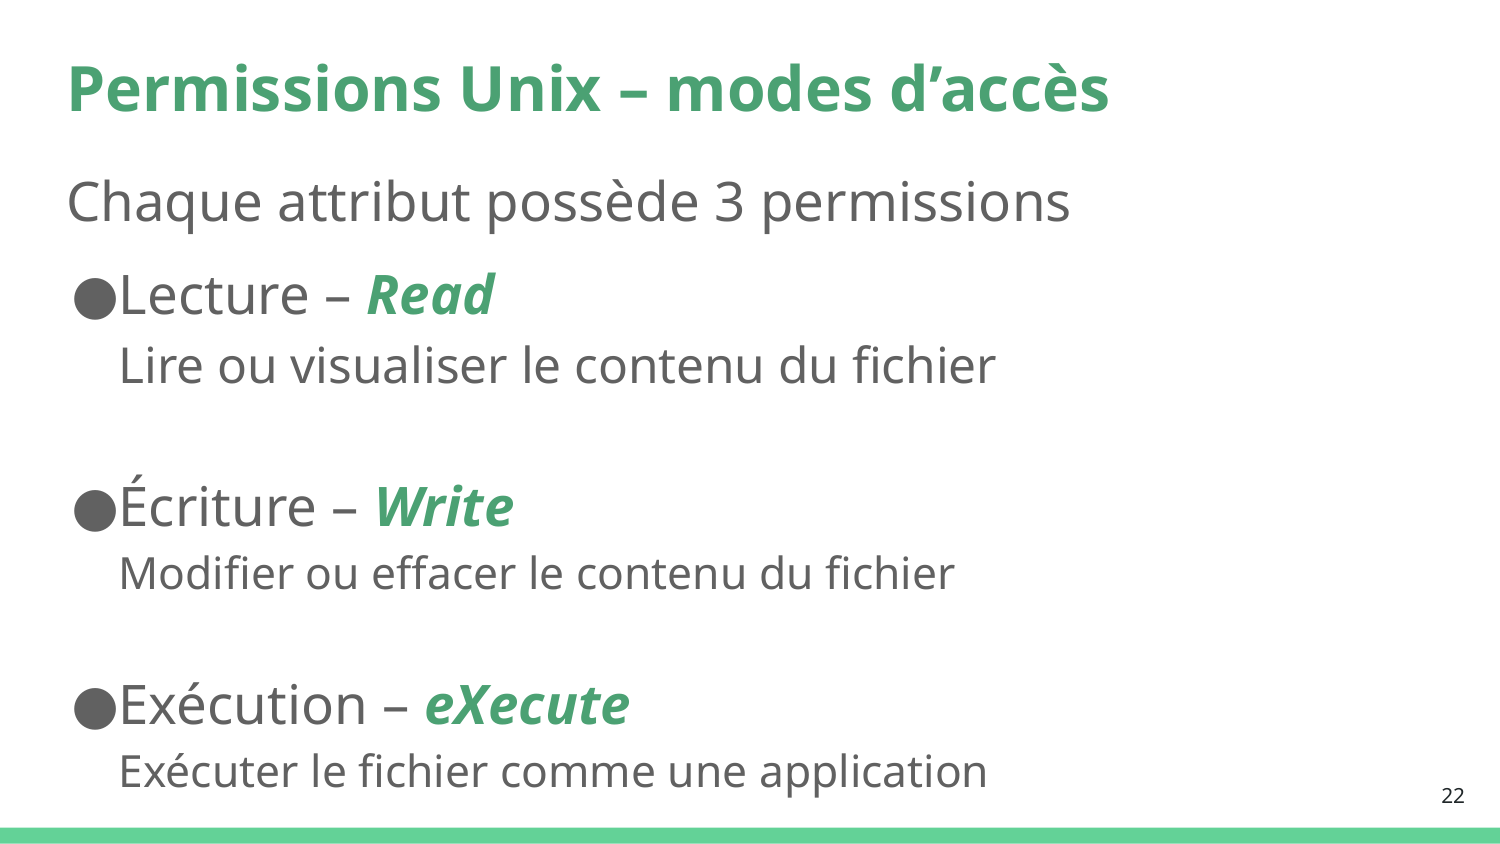

# Permissions Unix – modes d’accès
Chaque attribut possède 3 permissions
Lecture – Read
Lire ou visualiser le contenu du fichier
Écriture – Write
Modifier ou effacer le contenu du fichier
Exécution – eXecute
Exécuter le fichier comme une application